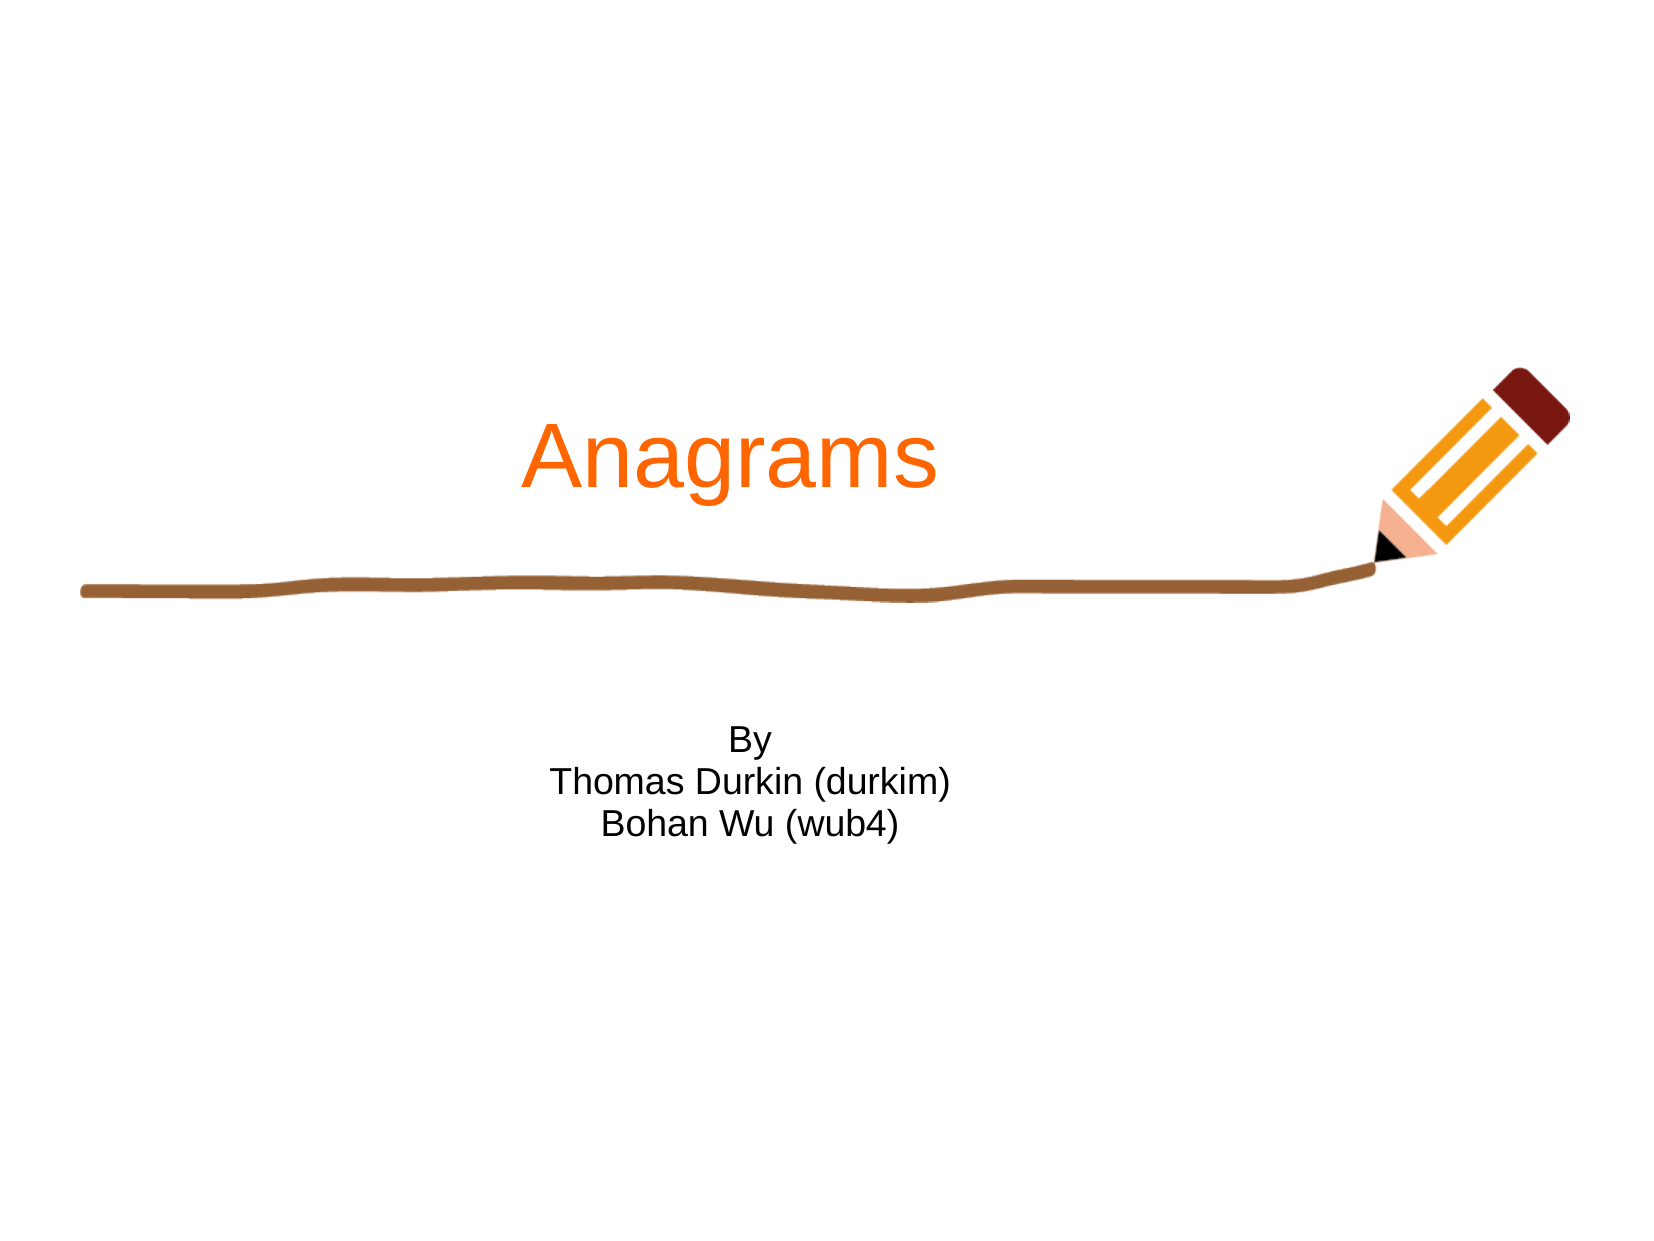

# Anagrams
By
Thomas Durkin (durkim)
Bohan Wu (wub4)